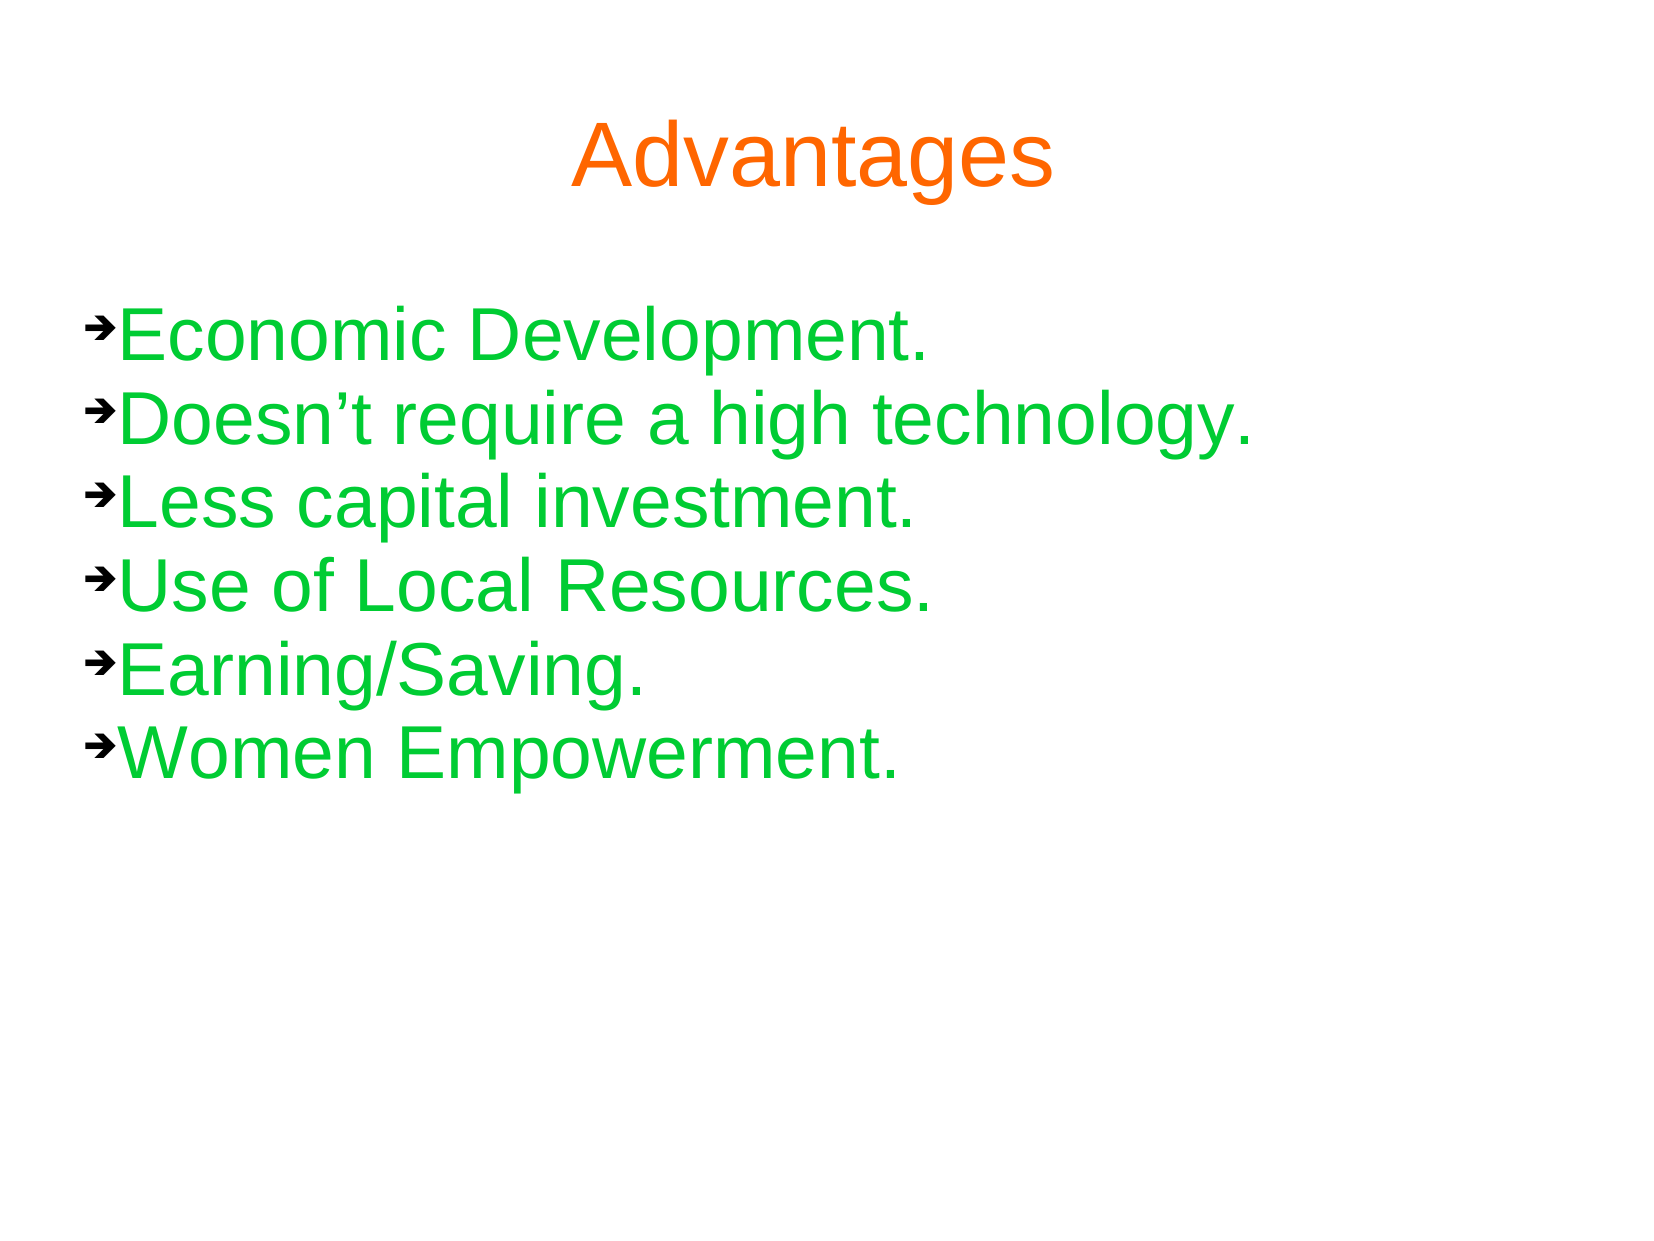

# Advantages
Economic Development.
Doesn’t require a high technology.
Less capital investment.
Use of Local Resources.
Earning/Saving.
Women Empowerment.